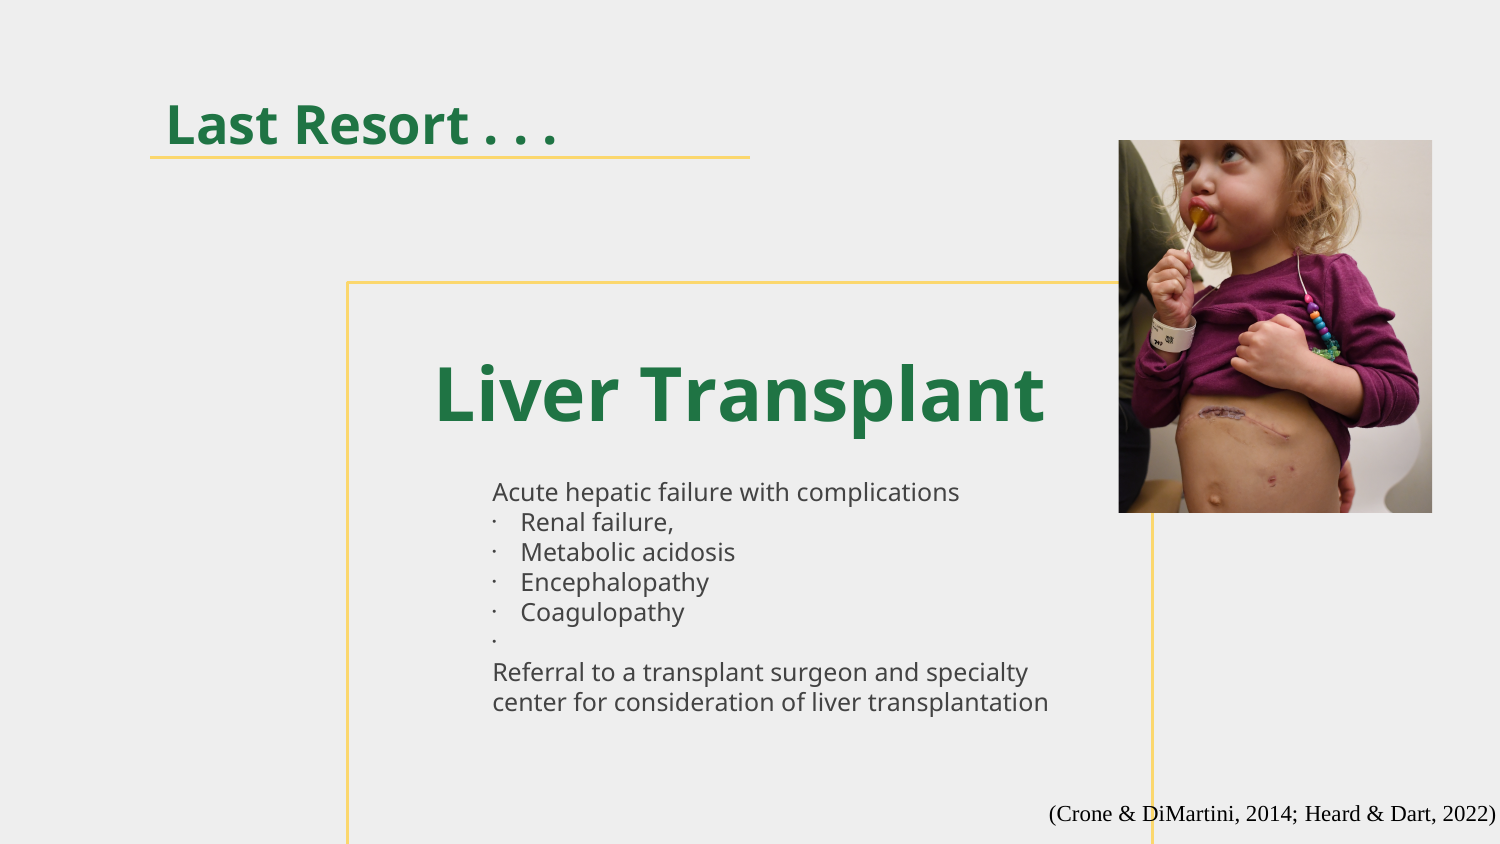

Last Resort . . .
# Liver Transplant
Acute hepatic failure with complications
Renal failure,
Metabolic acidosis
Encephalopathy
Coagulopathy
Referral to a transplant surgeon and specialty center for consideration of liver transplantation
(Crone & DiMartini, 2014; Heard & Dart, 2022)